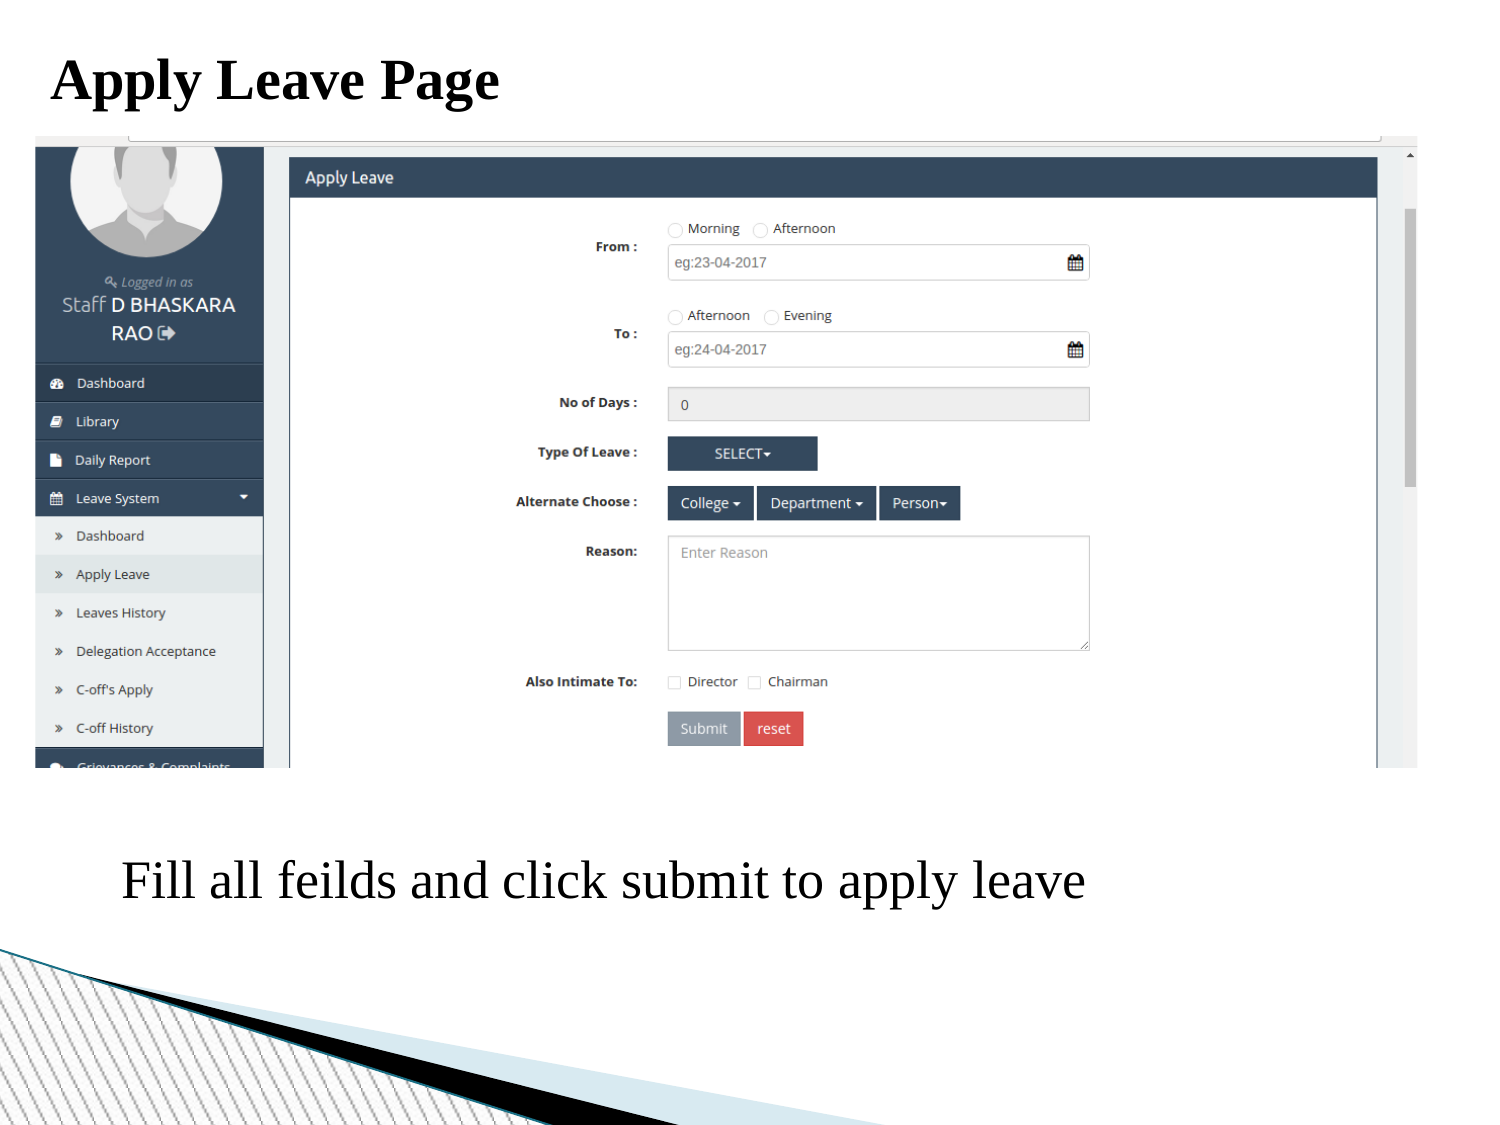

Apply Leave Page
Fill all feilds and click submit to apply leave